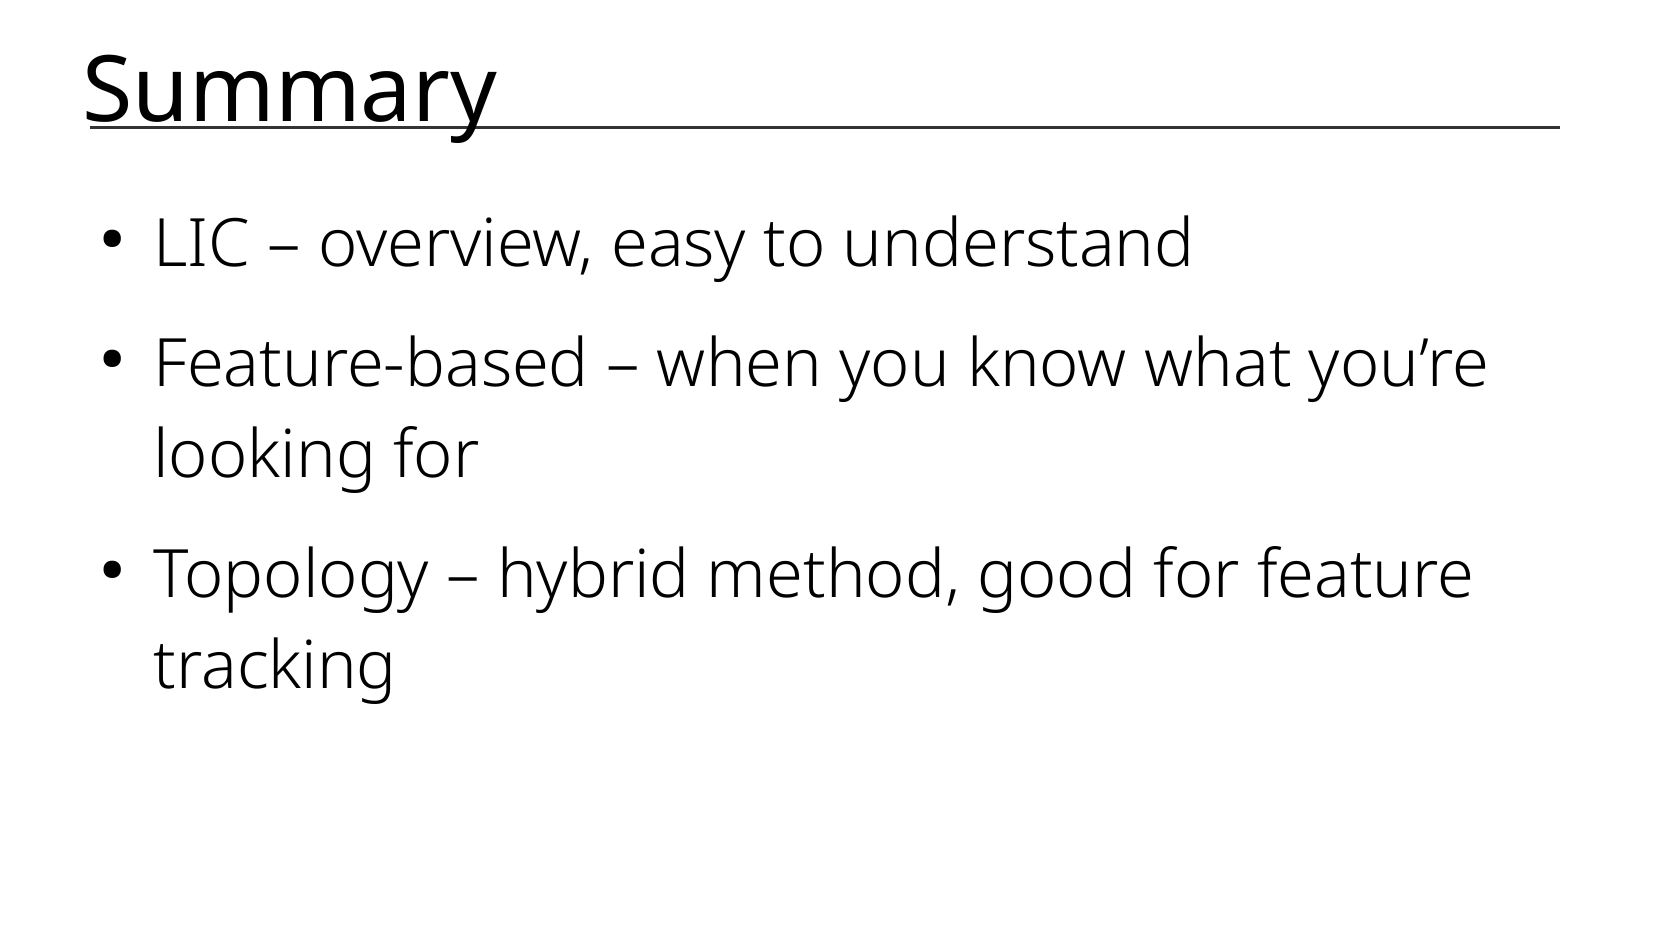

# Summary
LIC – overview, easy to understand
Feature-based – when you know what you’re looking for
Topology – hybrid method, good for feature tracking